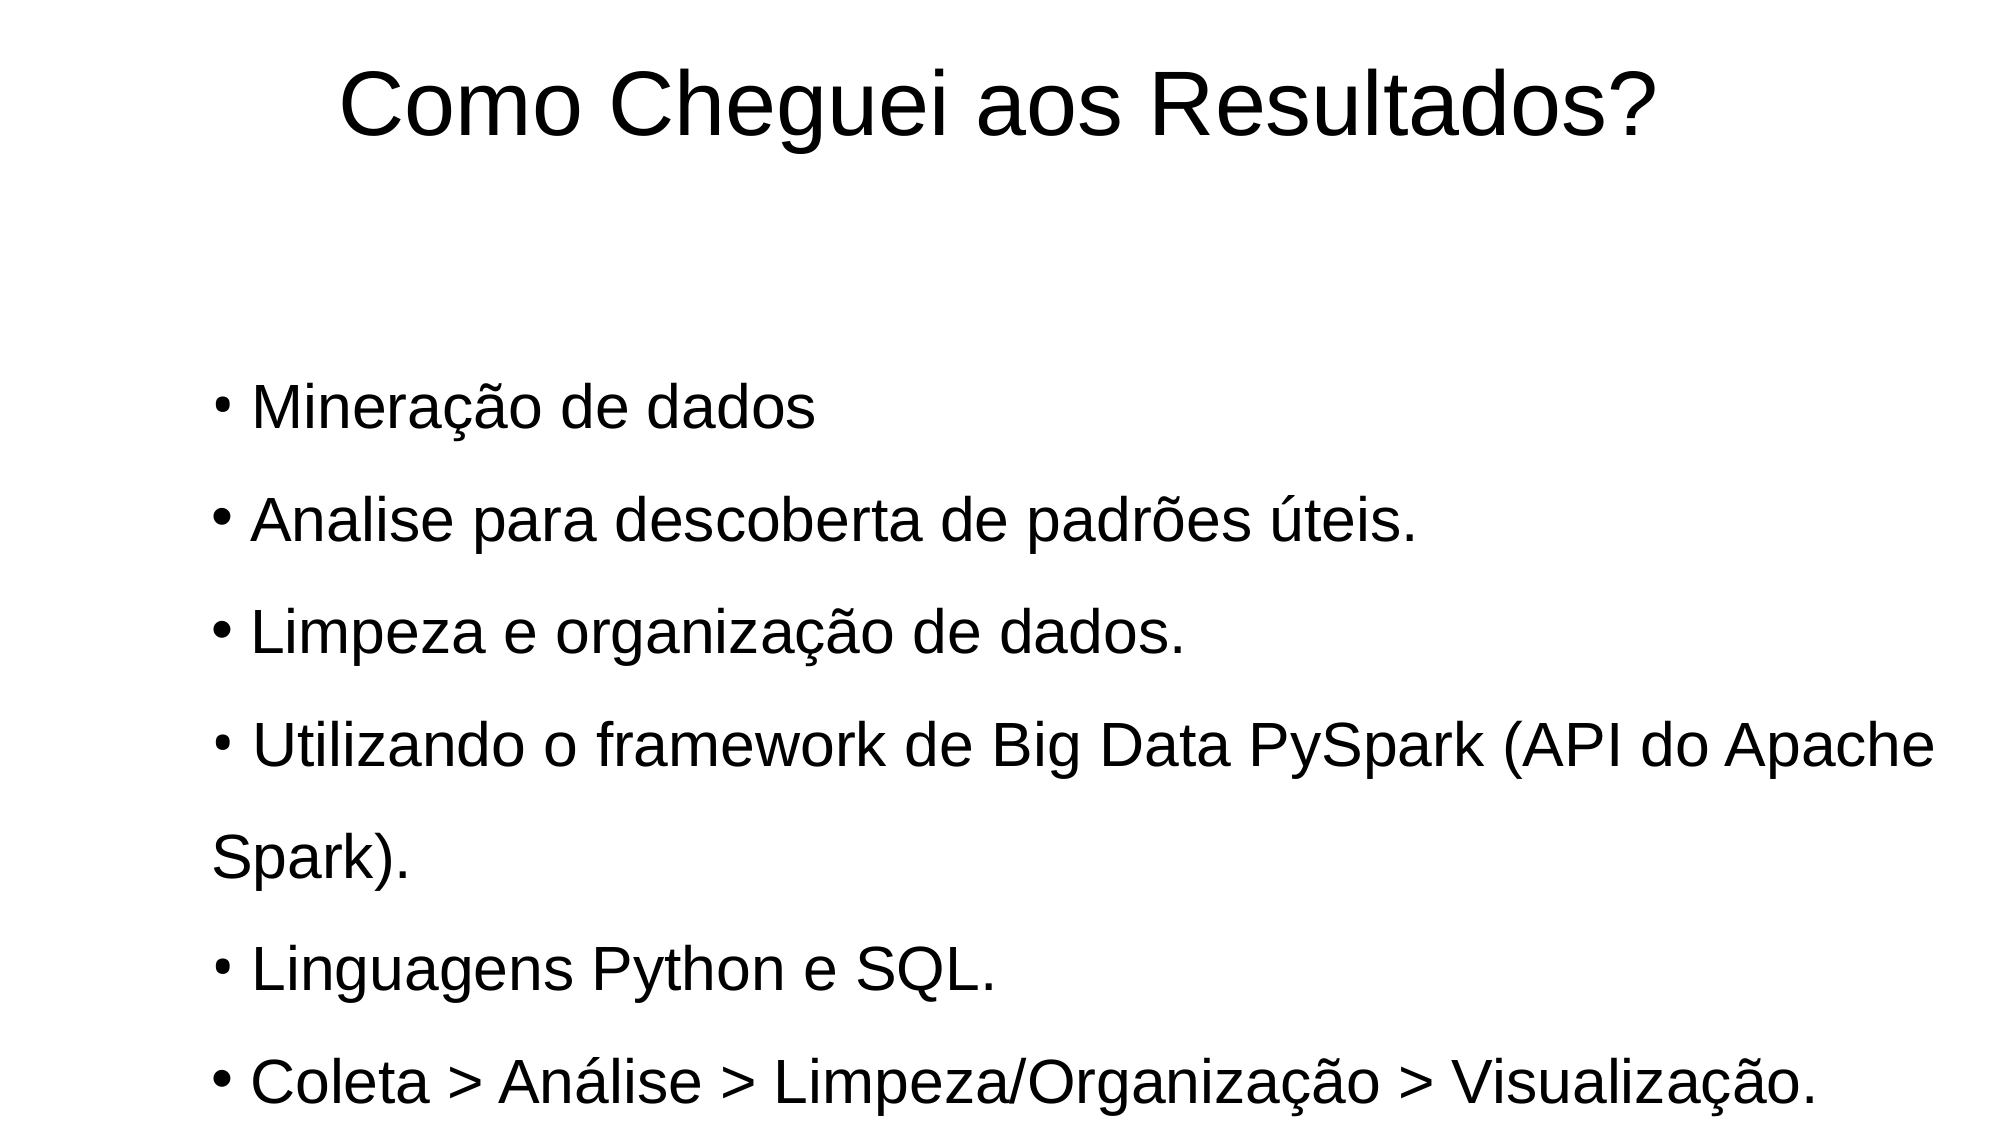

# Como Cheguei aos Resultados?
 Mineração de dados
 Analise para descoberta de padrões úteis.
 Limpeza e organização de dados.
 Utilizando o framework de Big Data PySpark (API do Apache Spark).
 Linguagens Python e SQL.
 Coleta > Análise > Limpeza/Organização > Visualização.